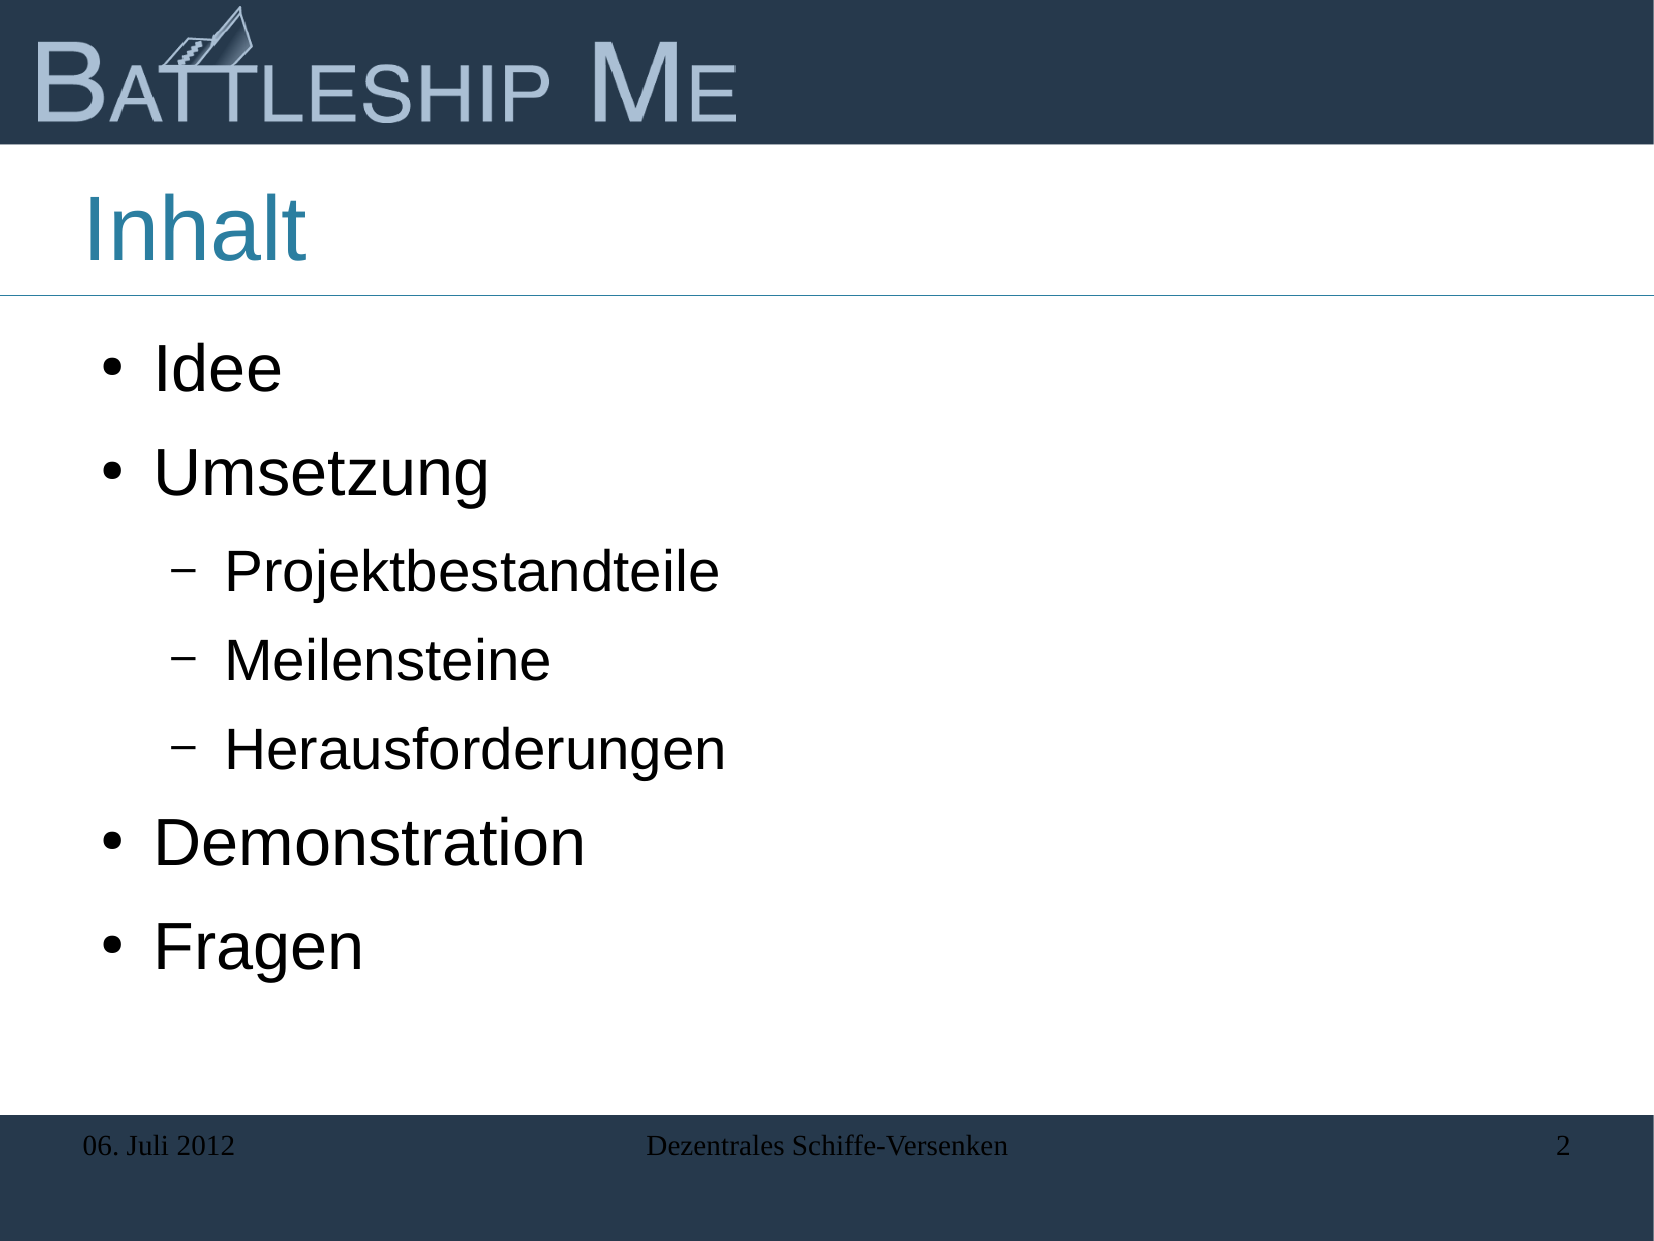

# Inhalt
Idee
Umsetzung
Projektbestandteile
Meilensteine
Herausforderungen
Demonstration
Fragen
06. Juli 2012
Dezentrales Schiffe-Versenken
2